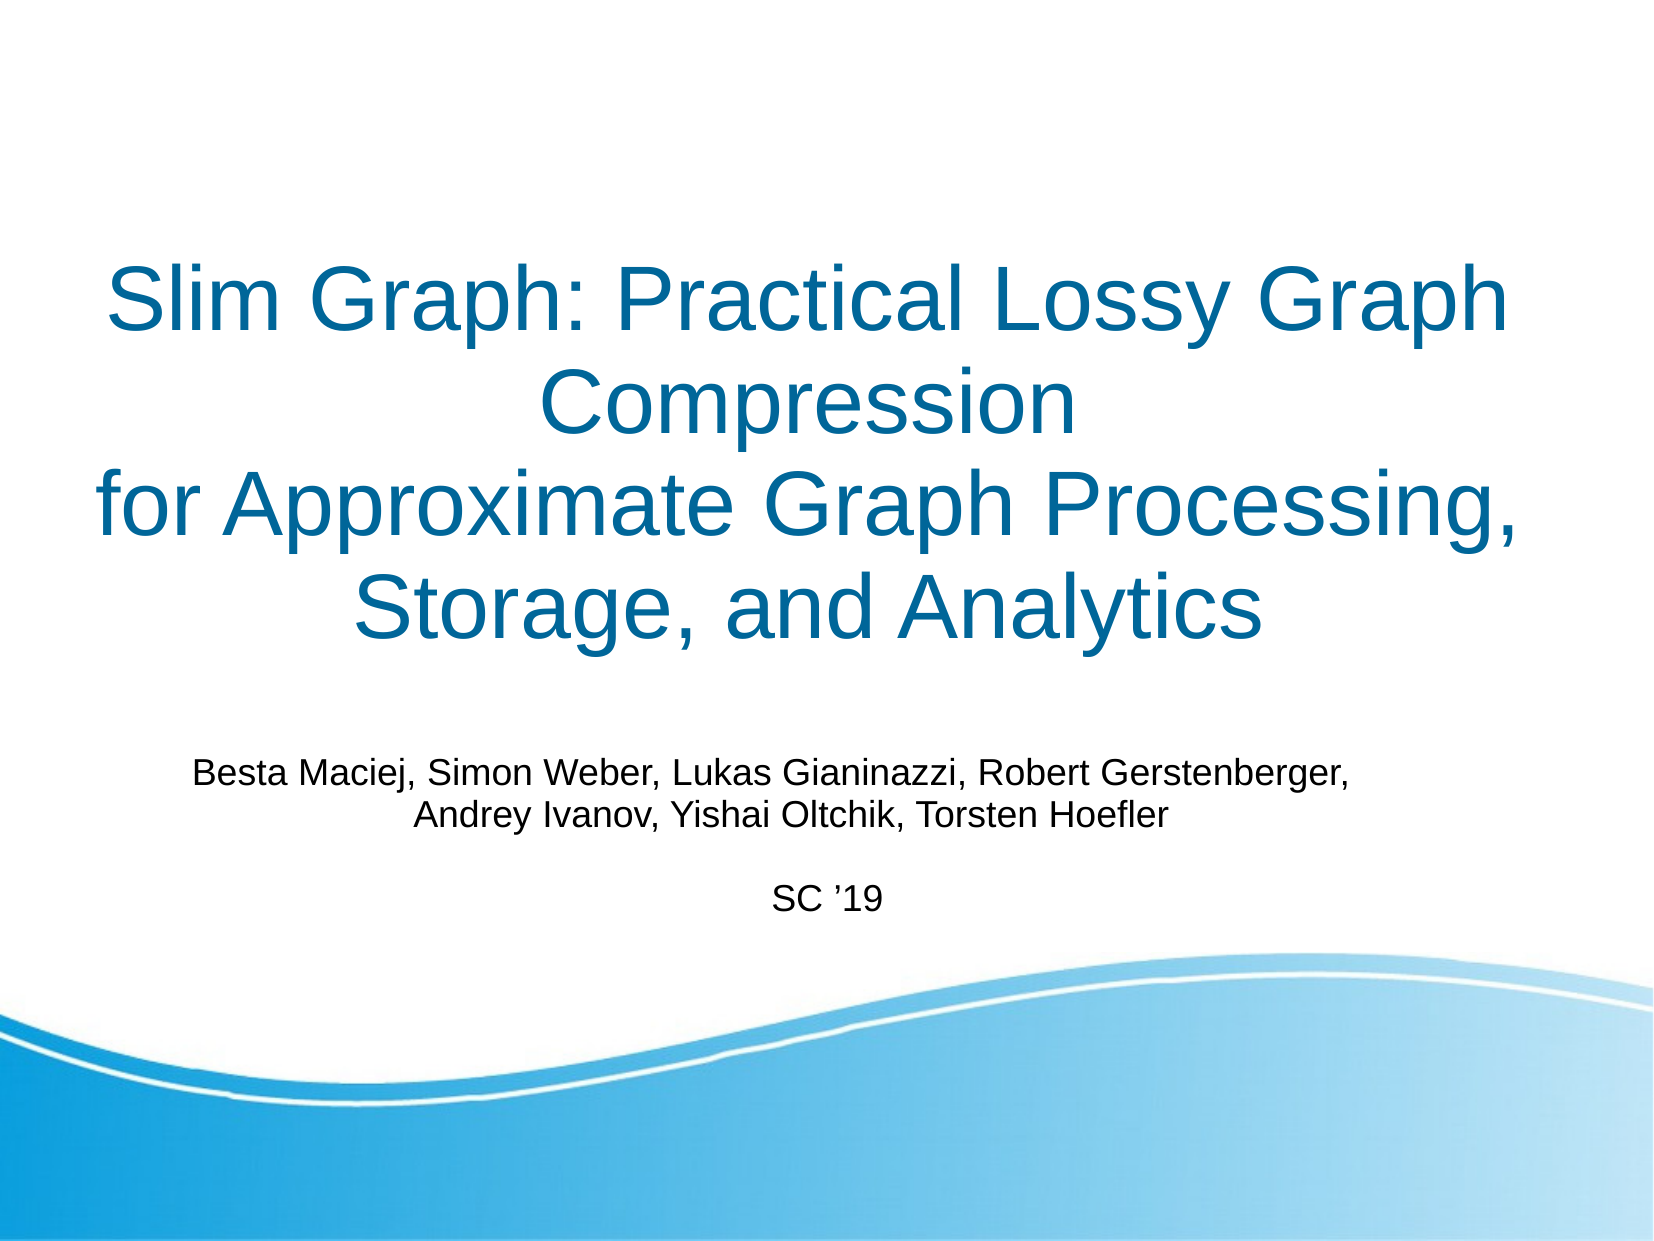

# Slim Graph: Practical Lossy Graph Compression for Approximate Graph Processing, Storage, and Analytics
Besta Maciej, Simon Weber, Lukas Gianinazzi, Robert Gerstenberger,
			Andrey Ivanov, Yishai Oltchik, Torsten Hoefler
						 SC ’19